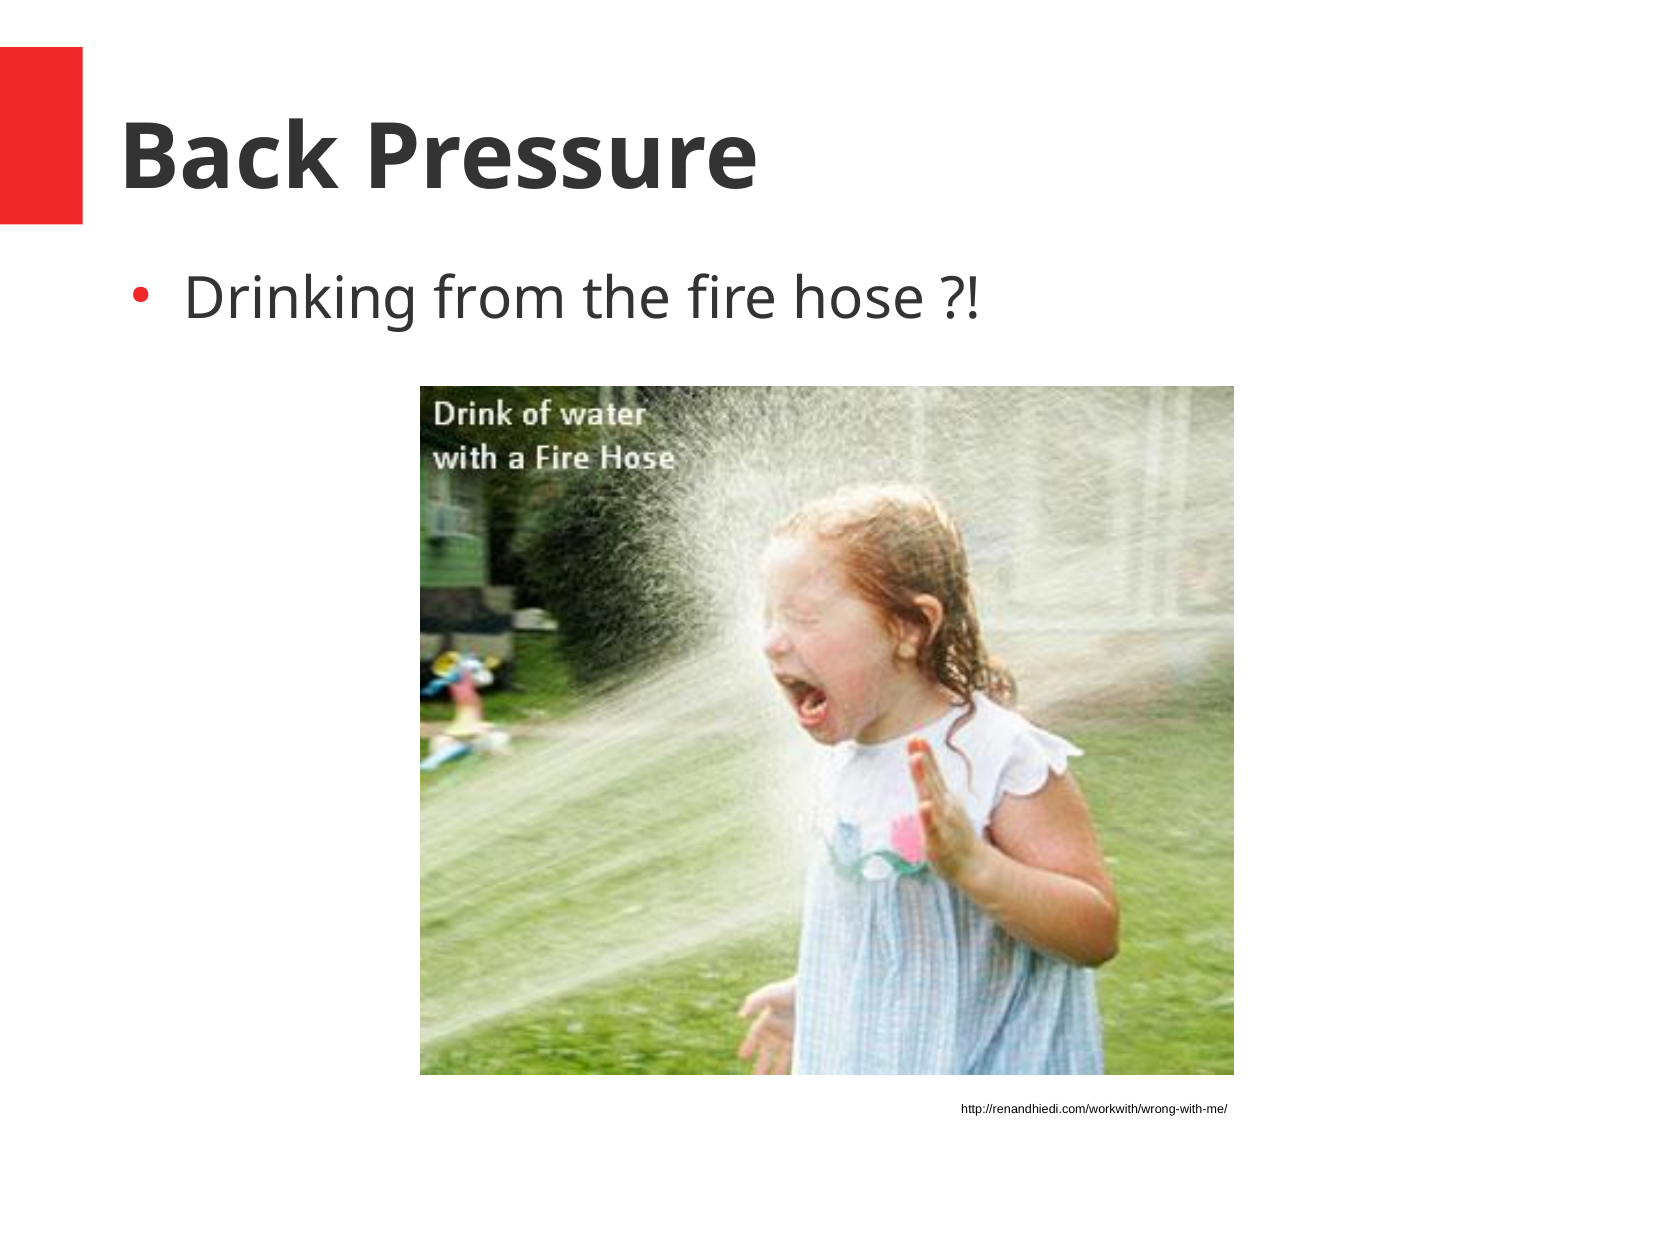

# Back Pressure
Drinking from the fire hose ?!
http://renandhiedi.com/workwith/wrong-with-me/